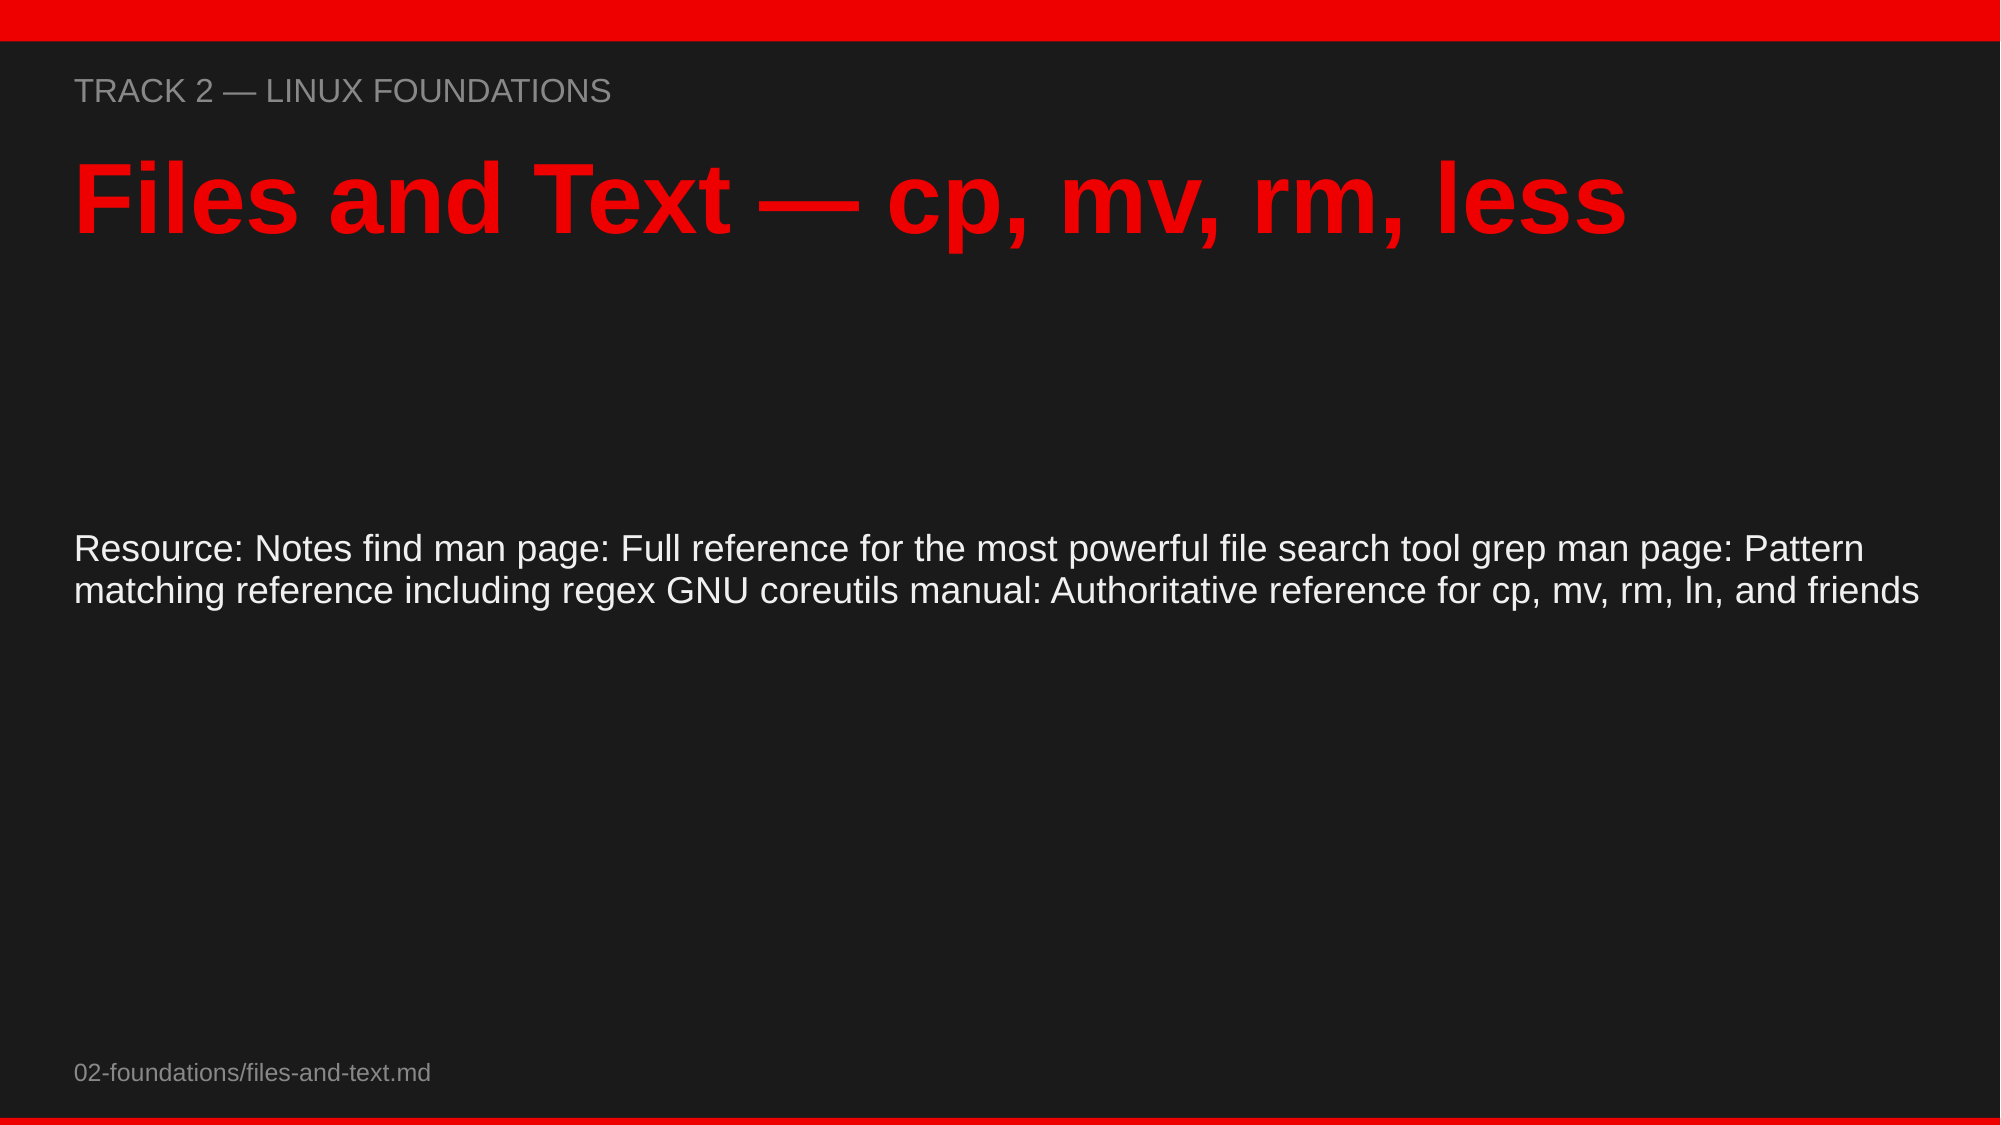

TRACK 2 — LINUX FOUNDATIONS
Files and Text — cp, mv, rm, less
Resource: Notes find man page: Full reference for the most powerful file search tool grep man page: Pattern matching reference including regex GNU coreutils manual: Authoritative reference for cp, mv, rm, ln, and friends
02-foundations/files-and-text.md